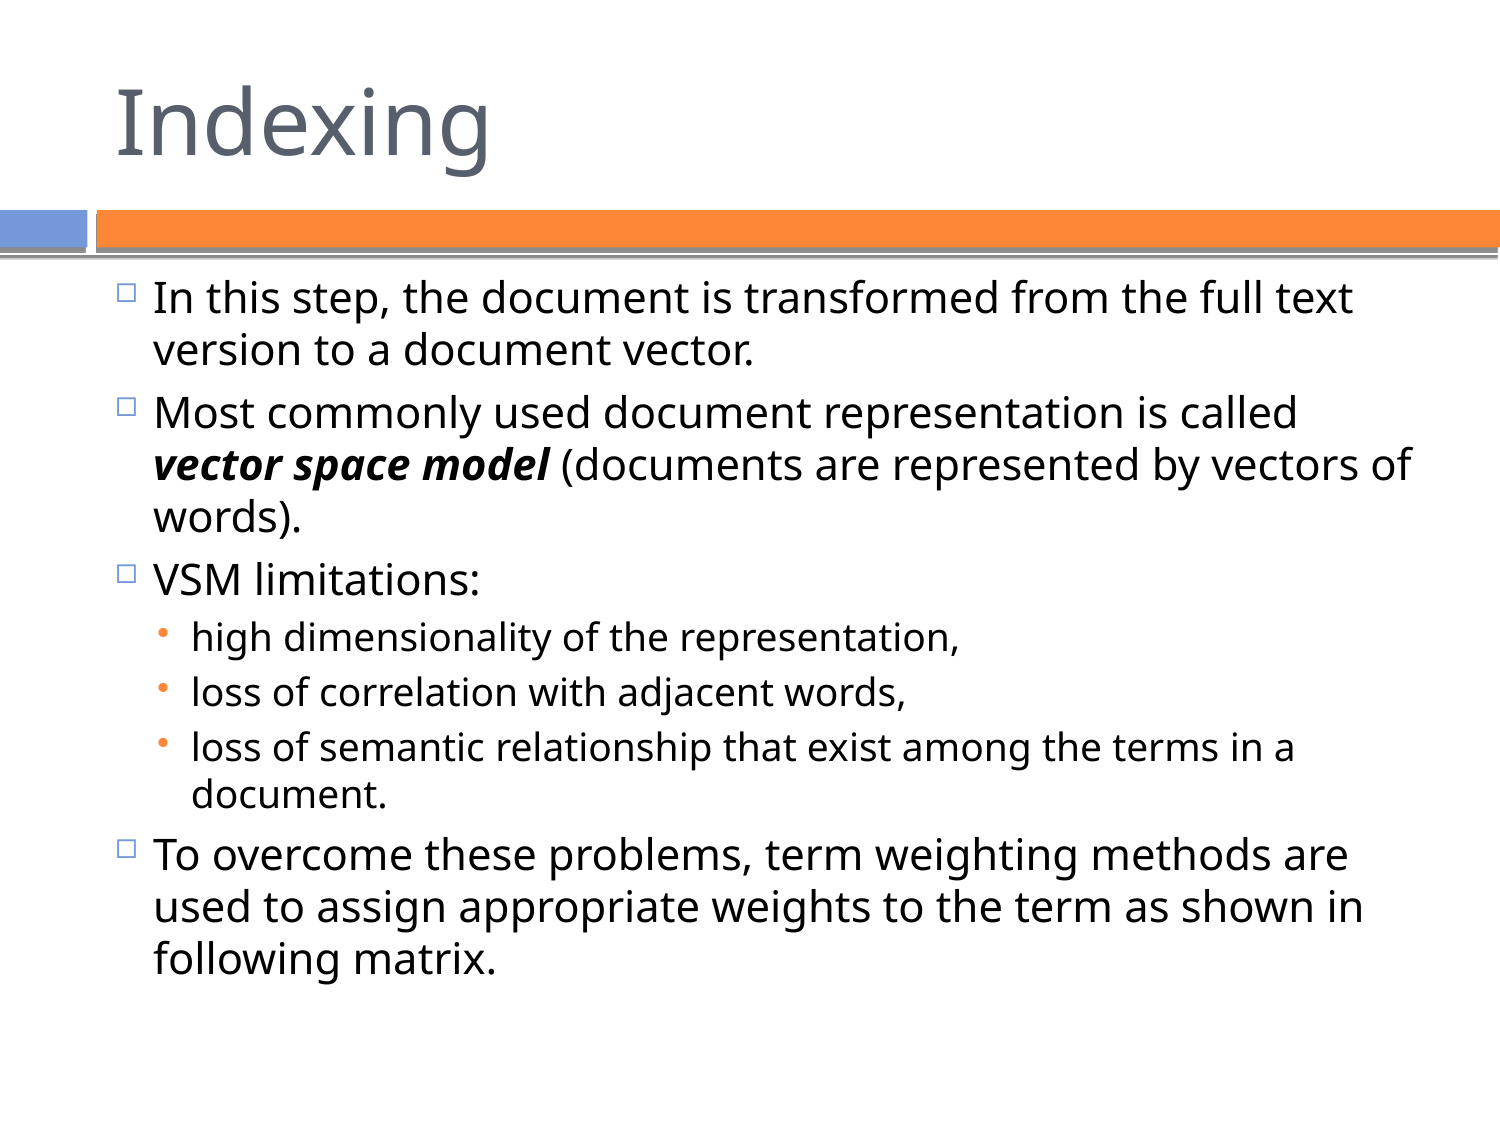

# Indexing
In this step, the document is transformed from the full text version to a document vector.
Most commonly used document representation is called vector space model (documents are represented by vectors of words).
VSM limitations:
high dimensionality of the representation,
loss of correlation with adjacent words,
loss of semantic relationship that exist among the terms in a document.
To overcome these problems, term weighting methods are used to assign appropriate weights to the term as shown in following matrix.